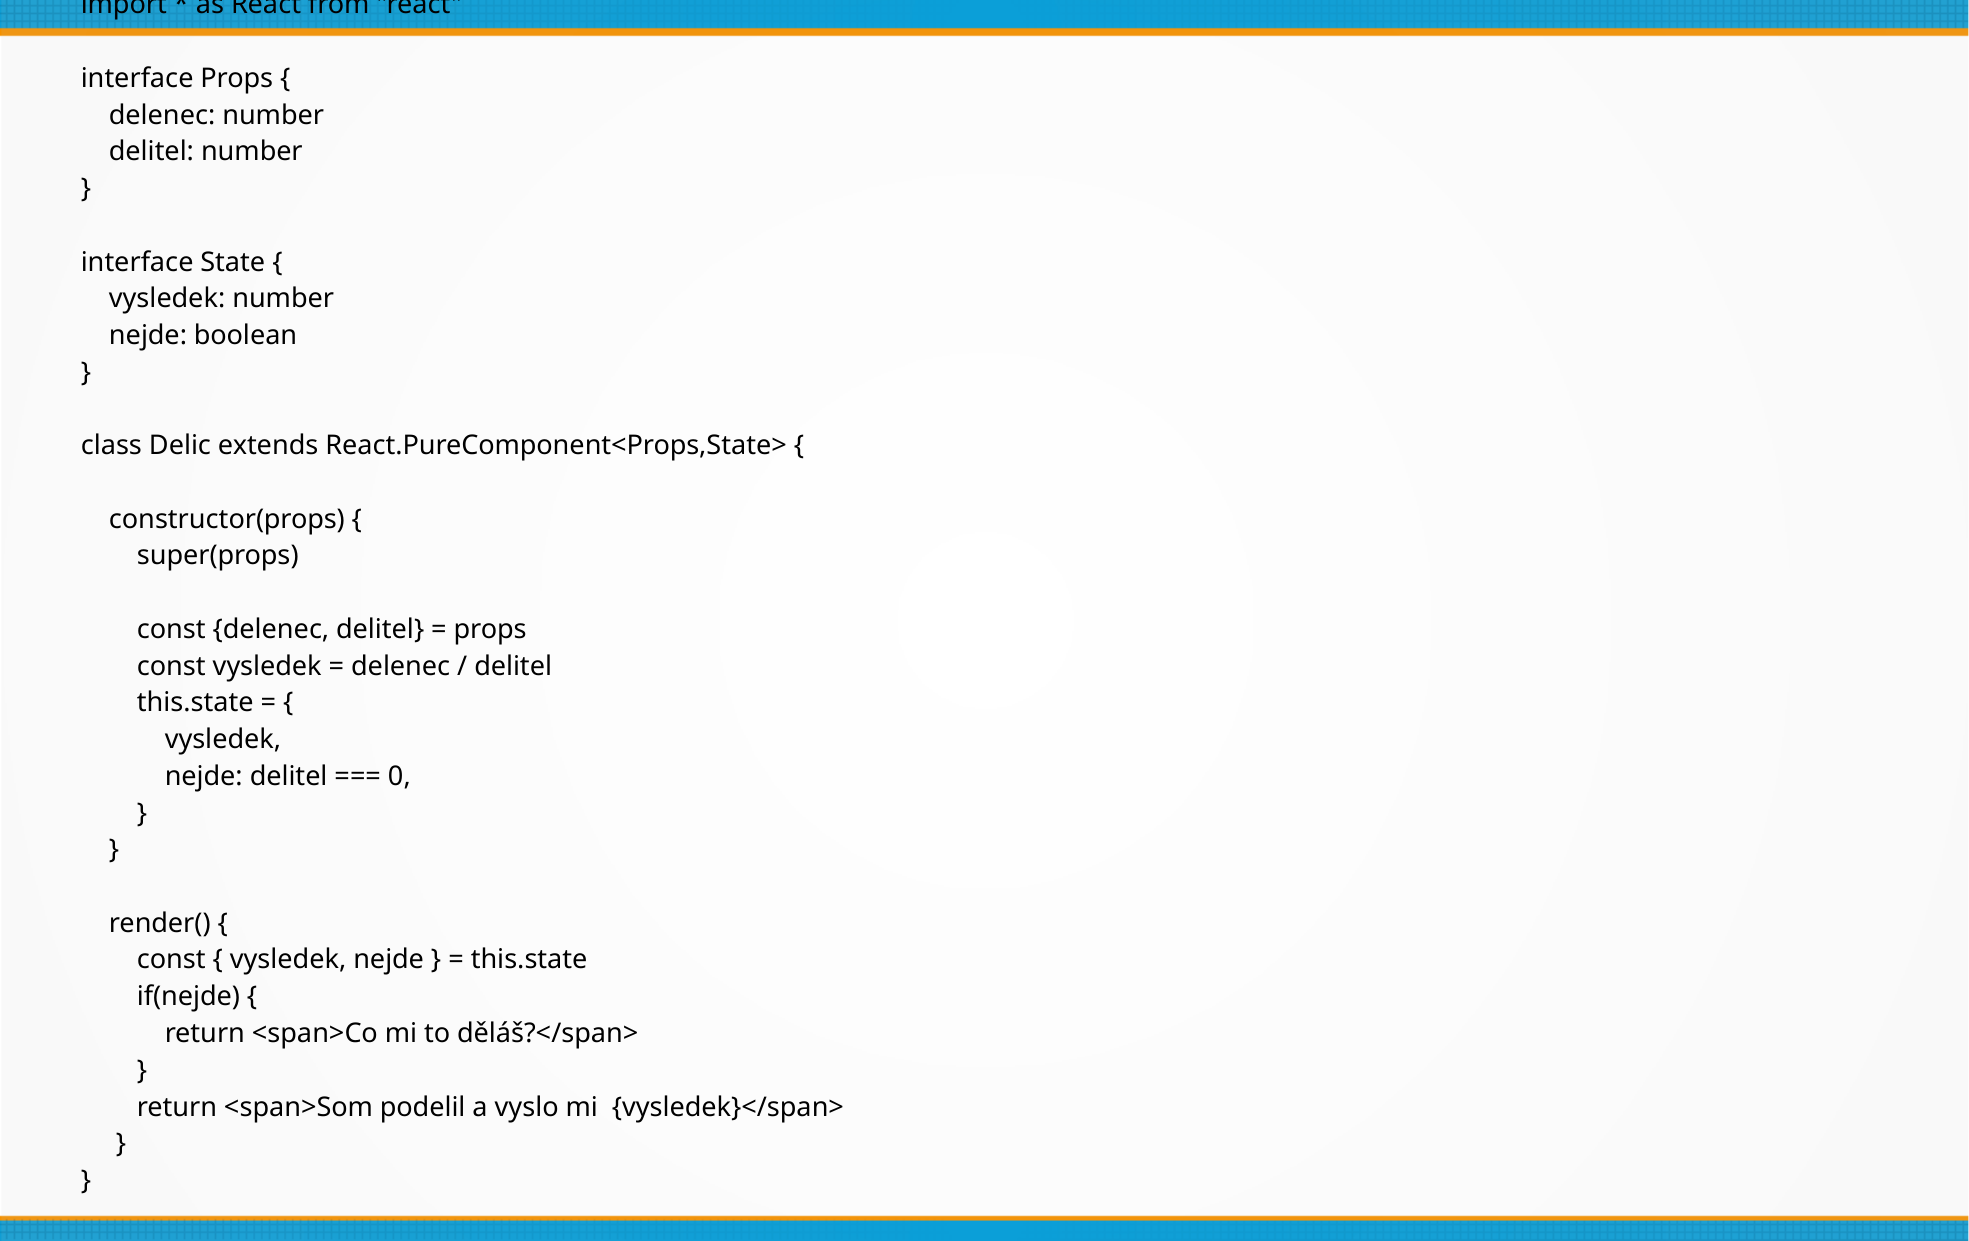

import * as React from "react"
interface Props {
 delenec: number
 delitel: number
}
interface State {
 vysledek: number
 nejde: boolean
}
class Delic extends React.PureComponent<Props,State> {
 constructor(props) {
 super(props)
 const {delenec, delitel} = props
 const vysledek = delenec / delitel
 this.state = {
 vysledek,
 nejde: delitel === 0,
 }
 }
 render() {
 const { vysledek, nejde } = this.state
 if(nejde) {
 return <span>Co mi to děláš?</span>
 }
 return <span>Som podelil a vyslo mi {vysledek}</span>
 }
}
export default Delic